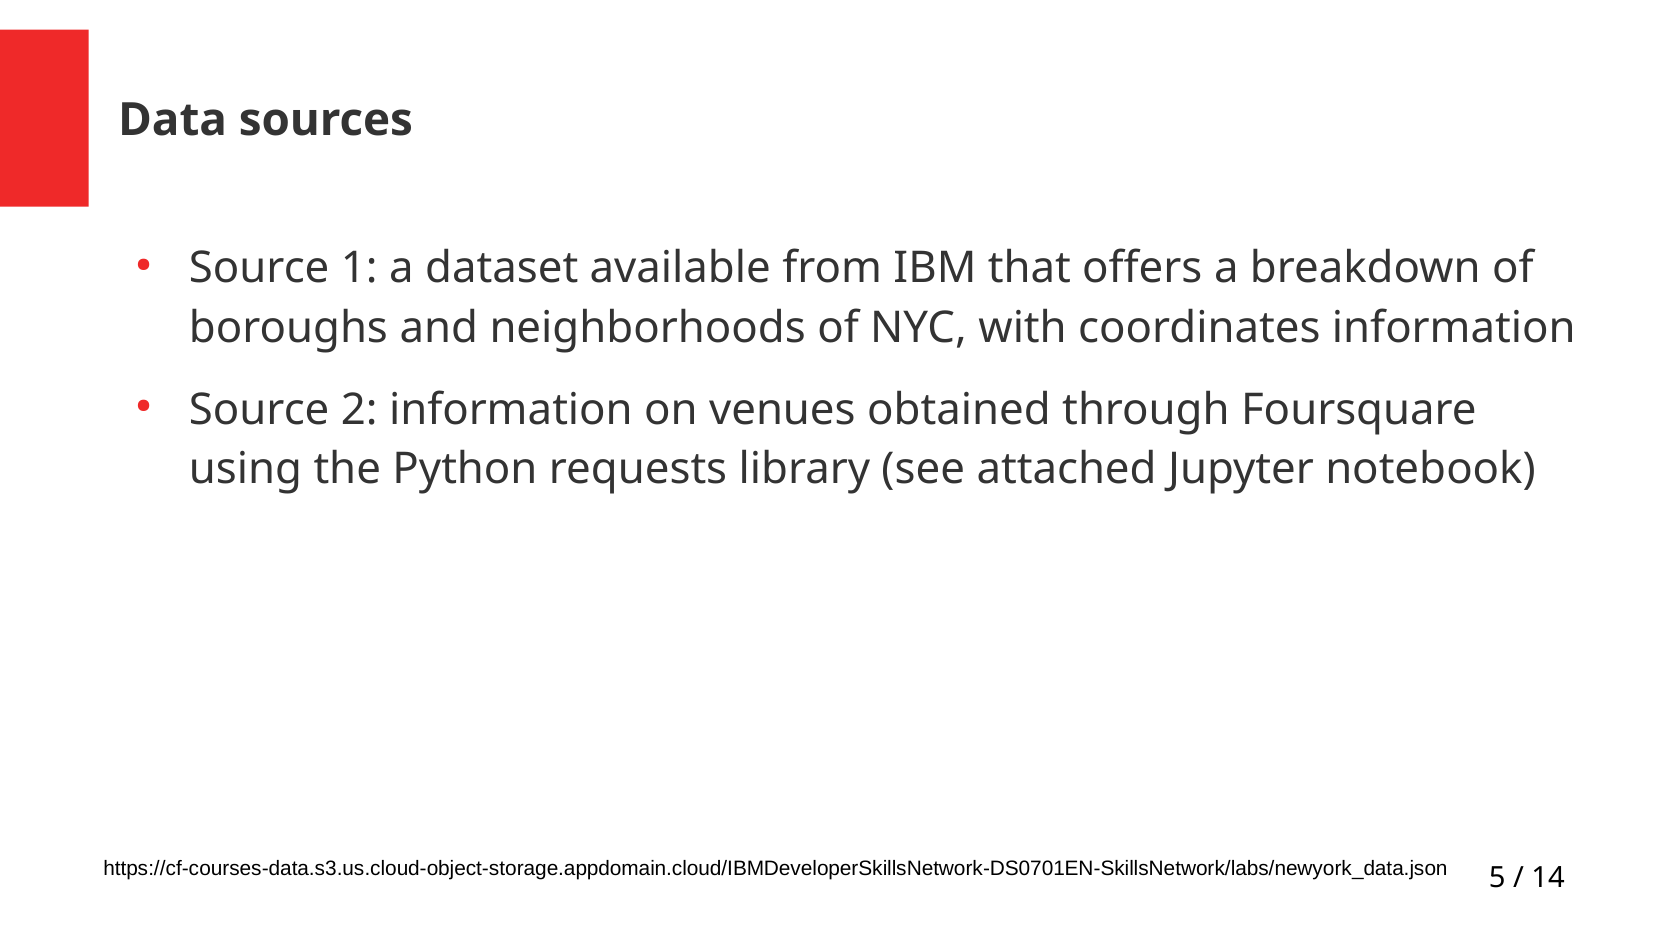

# Data sources
Source 1: a dataset available from IBM that offers a breakdown of boroughs and neighborhoods of NYC, with coordinates information
Source 2: information on venues obtained through Foursquare using the Python requests library (see attached Jupyter notebook)
https://cf-courses-data.s3.us.cloud-object-storage.appdomain.cloud/IBMDeveloperSkillsNetwork-DS0701EN-SkillsNetwork/labs/newyork_data.json
5